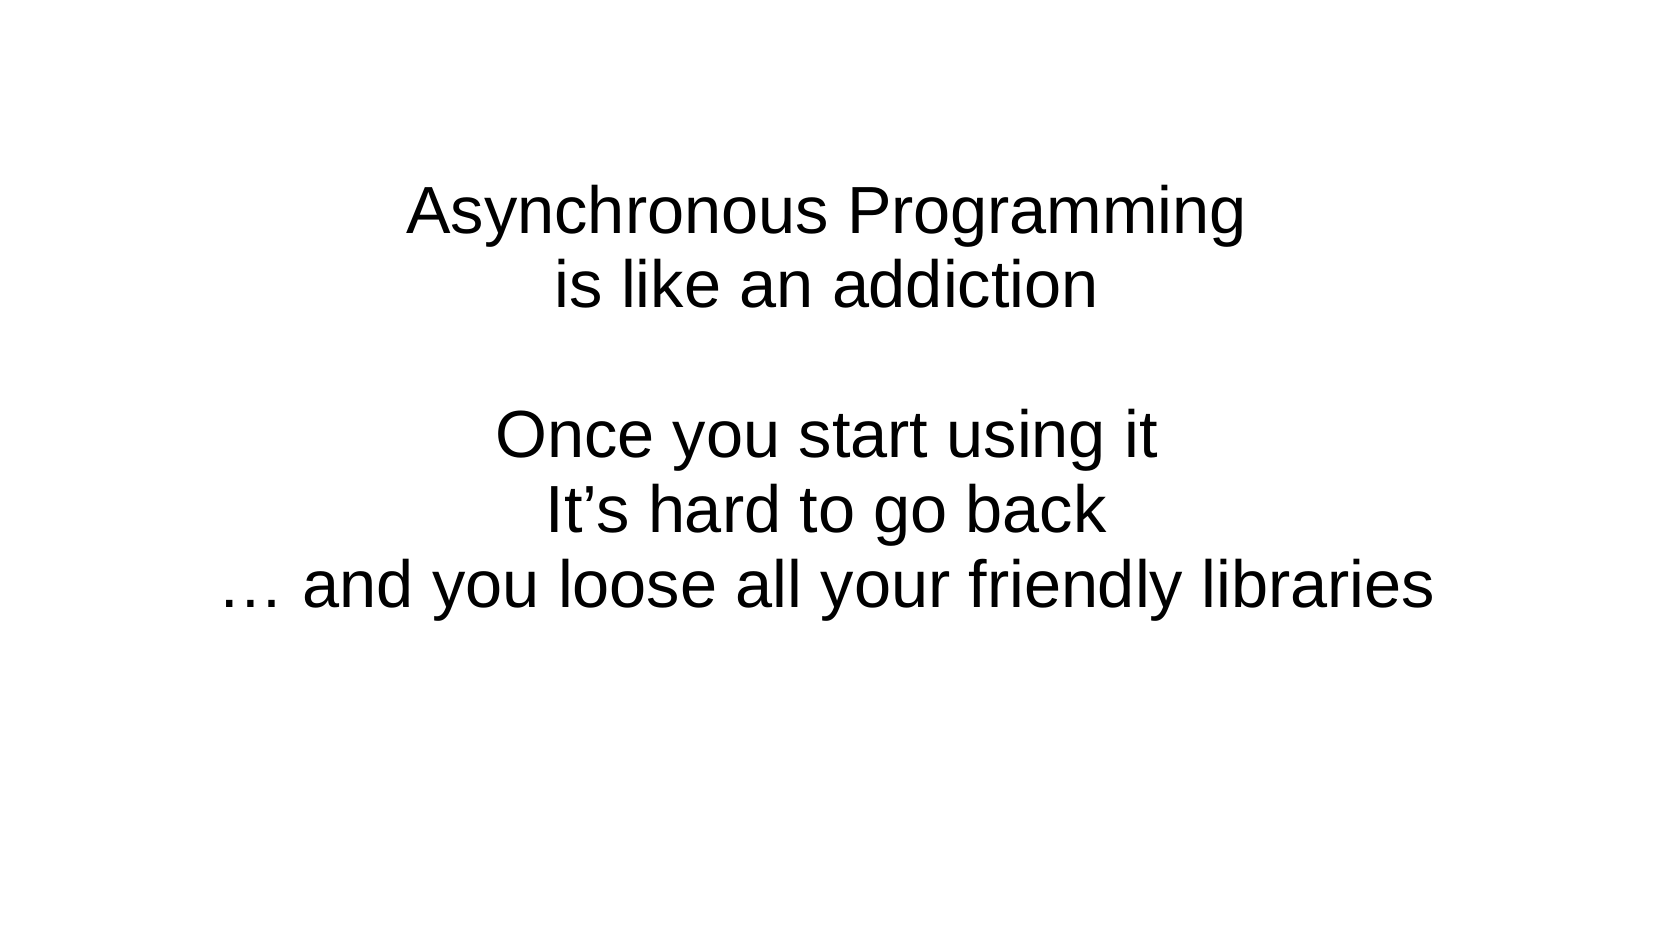

# Asynchronous Programming
is like an addiction
Once you start using it
It’s hard to go back
… and you loose all your friendly libraries